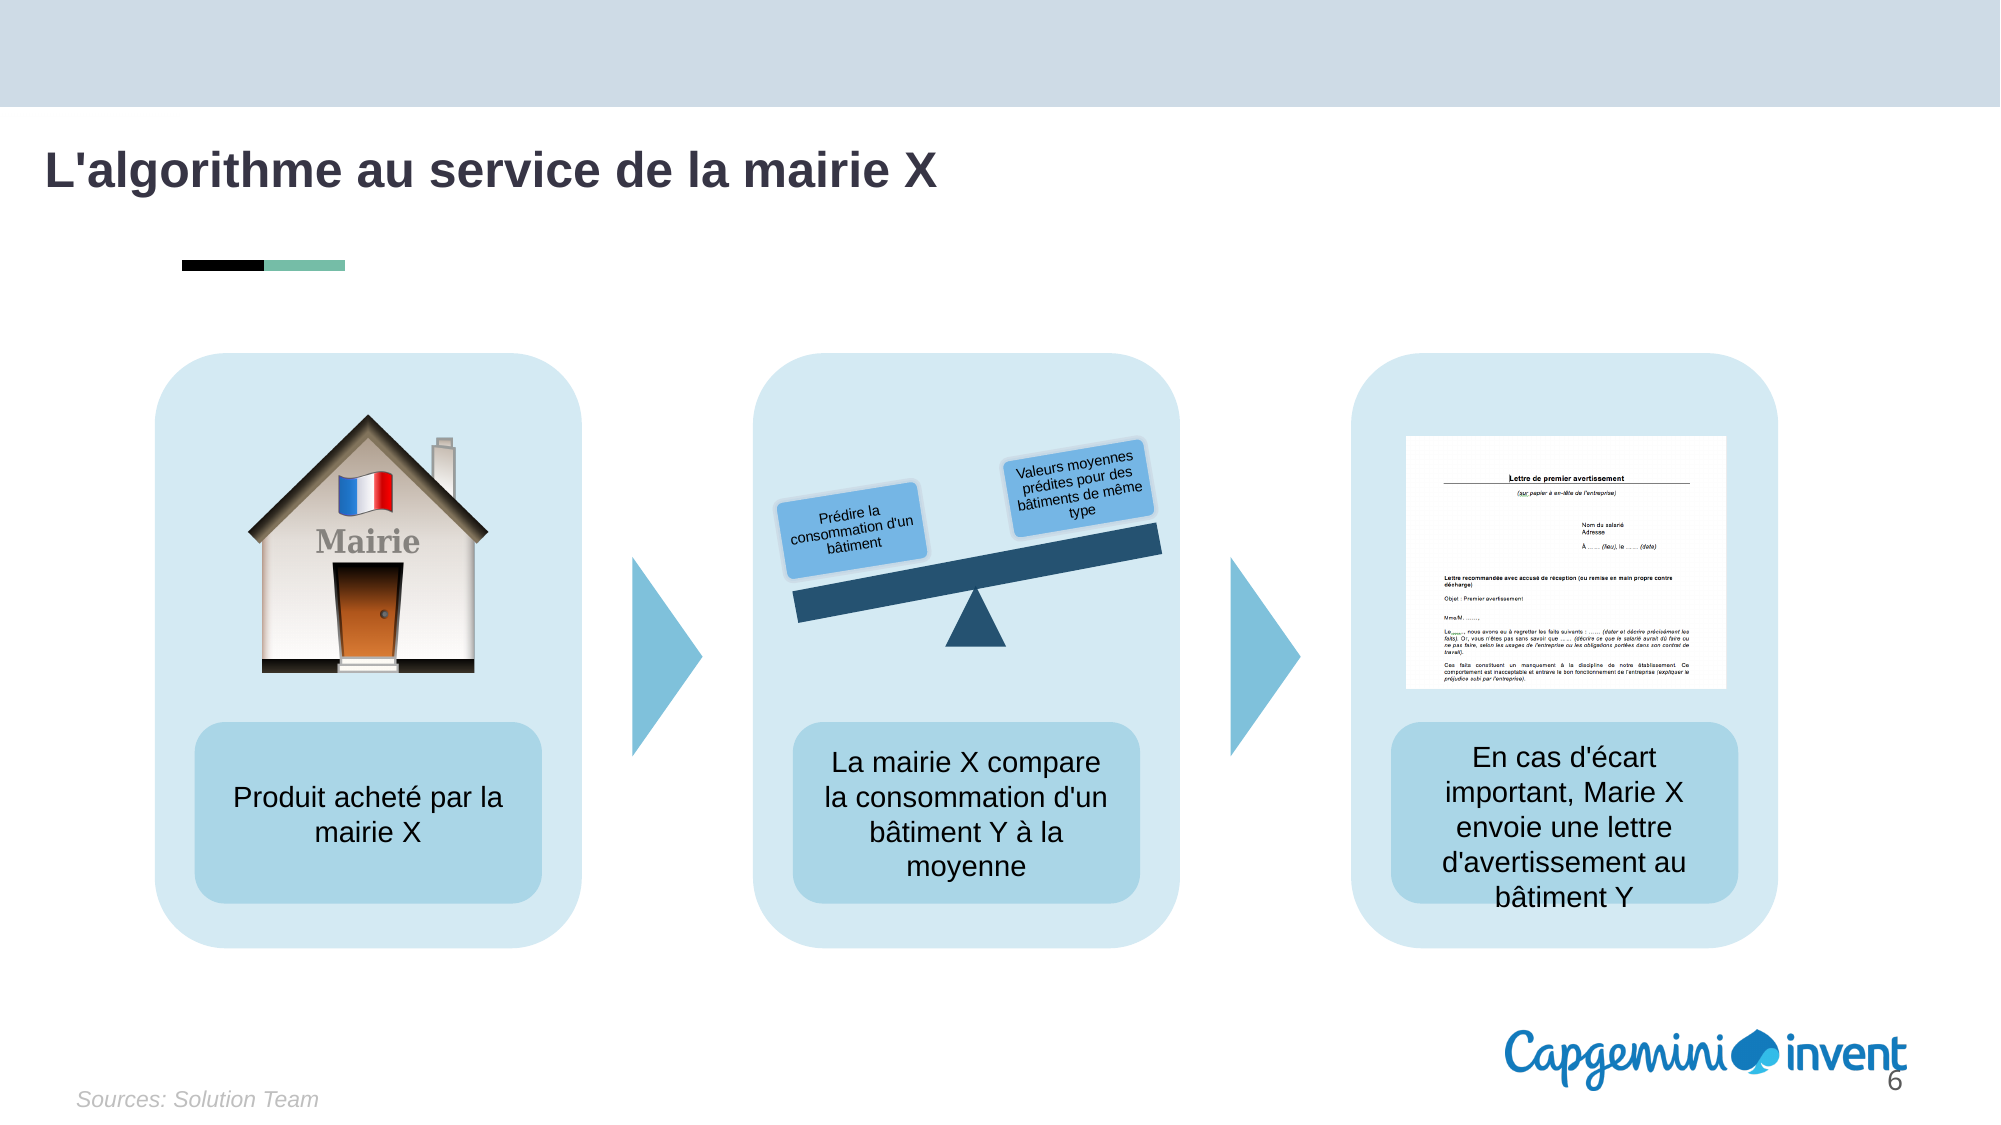

# L'algorithme au service de la mairie X
Valeurs moyennes prédites pour des bâtiments de même type
Prédire la consommation d'un bâtiment
Produit acheté par la mairie X
La mairie X compare la consommation d'un bâtiment Y à la moyenne
En cas d'écart important, Marie X envoie une lettre d'avertissement au bâtiment Y
Sources: Solution Team